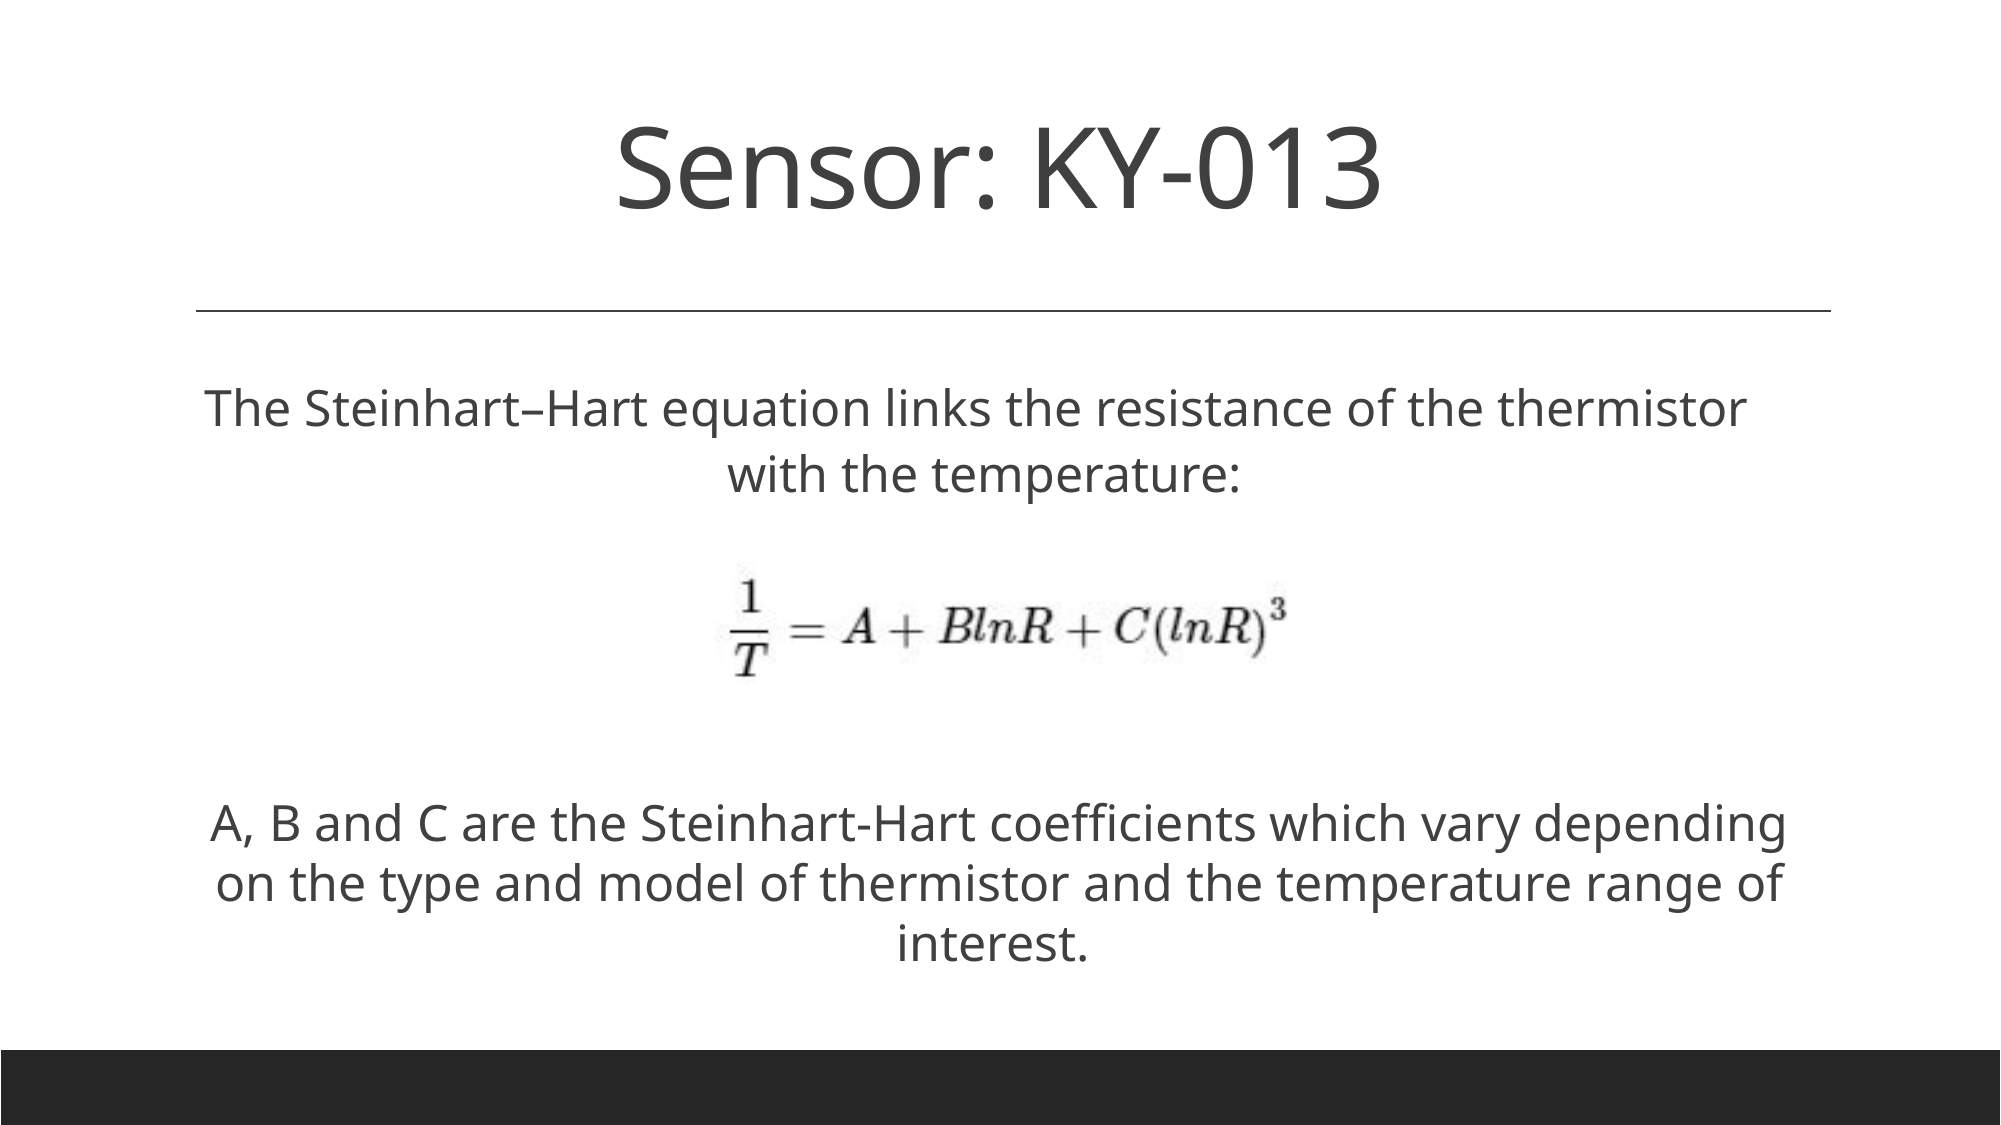

# Sensor: KY-013
The Steinhart–Hart equation links the resistance of the thermistor with the temperature:
A, B and C are the Steinhart-Hart coefficients which vary depending on the type and model of thermistor and the temperature range of interest.